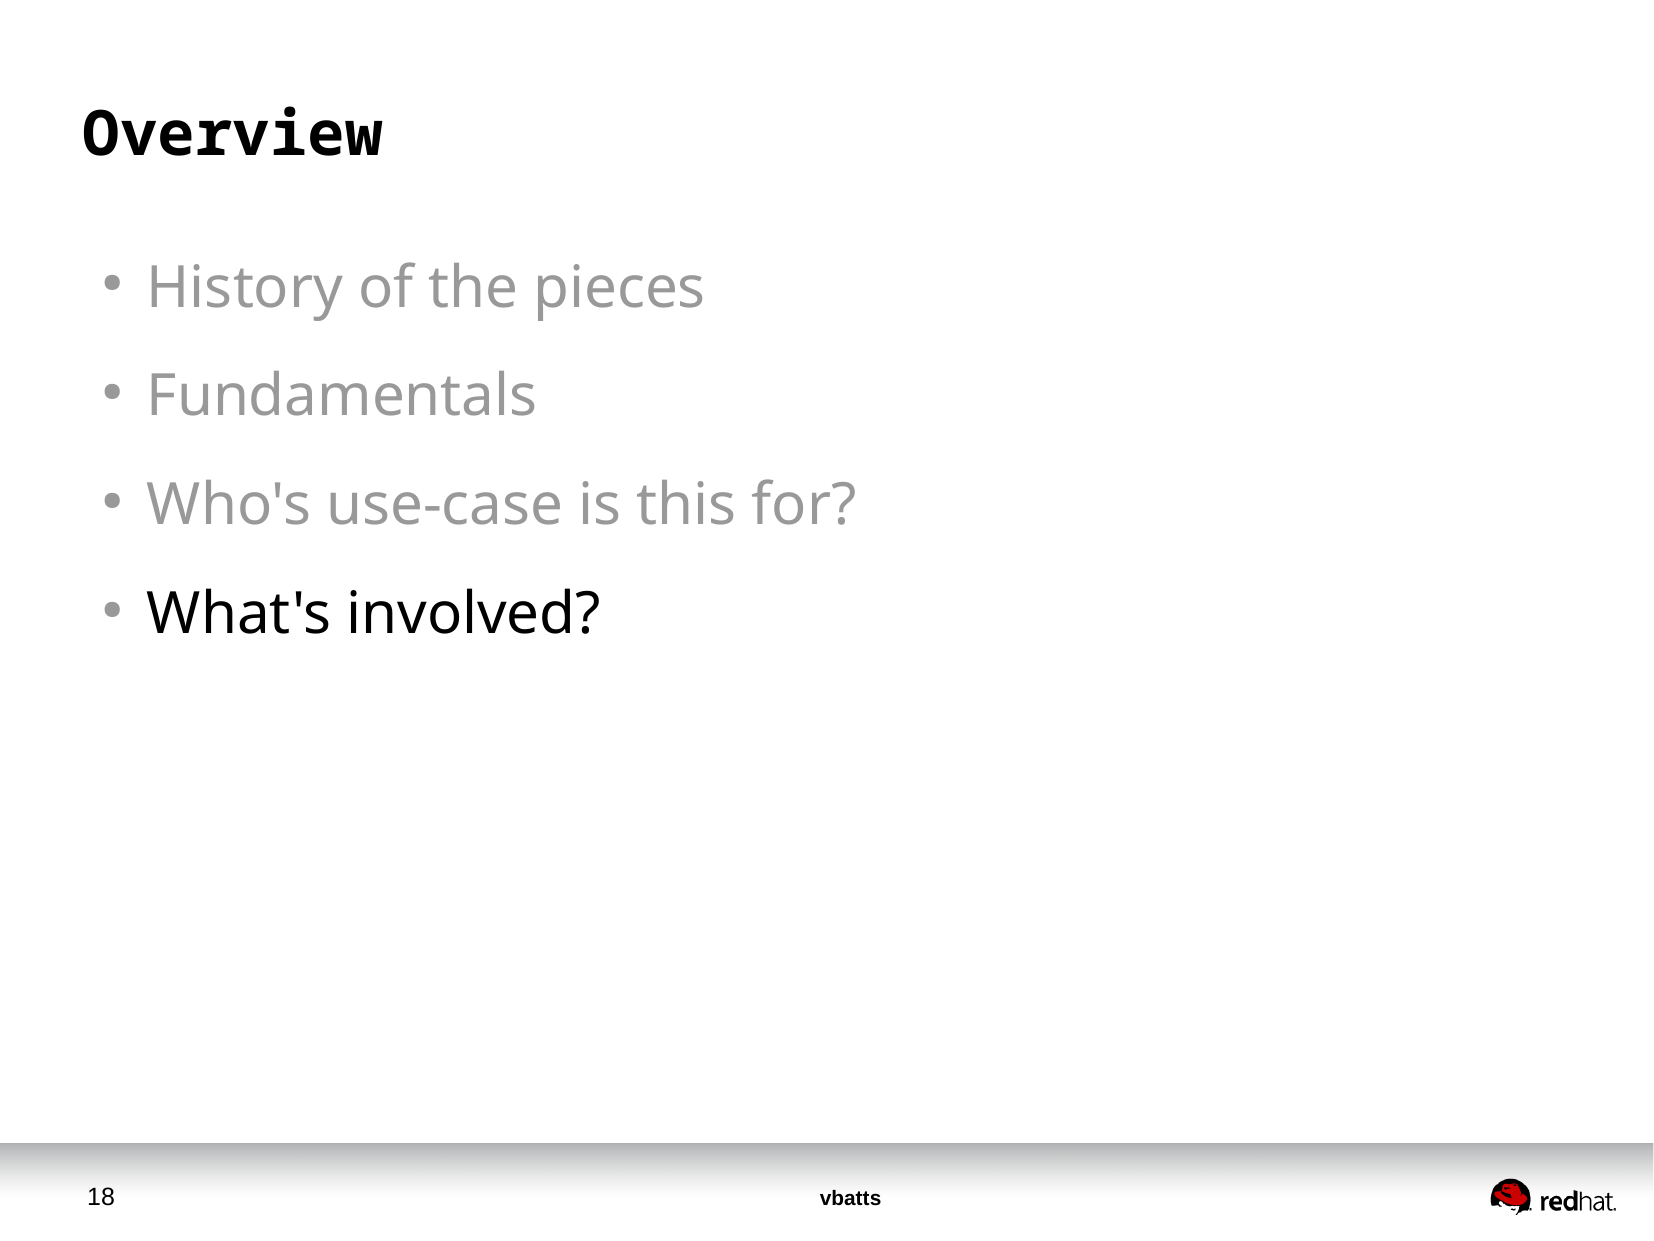

# Overview
History of the pieces
Fundamentals
Who's use-case is this for?
What's involved?